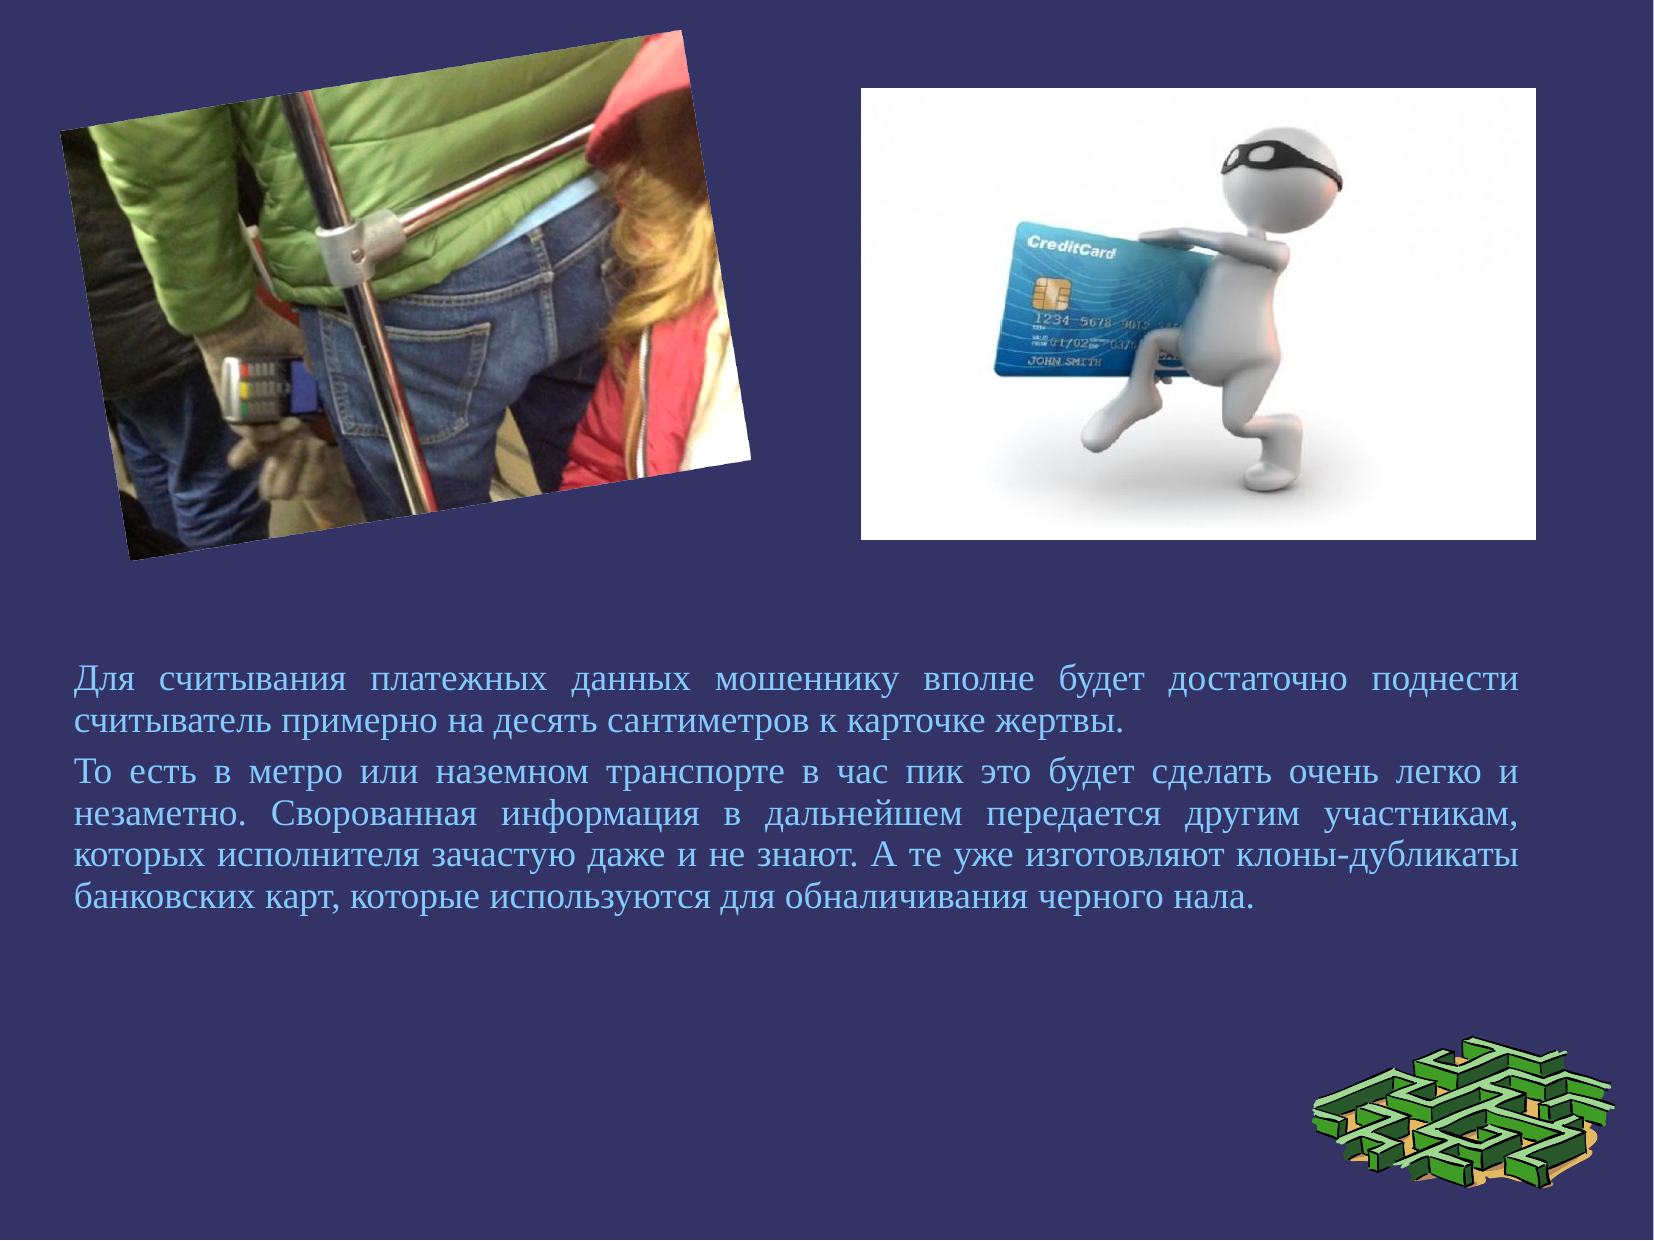

Для считывания платежных данных мошеннику вполне будет достаточно поднести считыватель примерно на десять сантиметров к карточке жертвы.
То есть в метро или наземном транспорте в час пик это будет сделать очень легко и незаметно. Сворованная информация в дальнейшем передается другим участникам, которых исполнителя зачастую даже и не знают. А те уже изготовляют клоны-дубликаты банковских карт, которые используются для обналичивания черного нала.